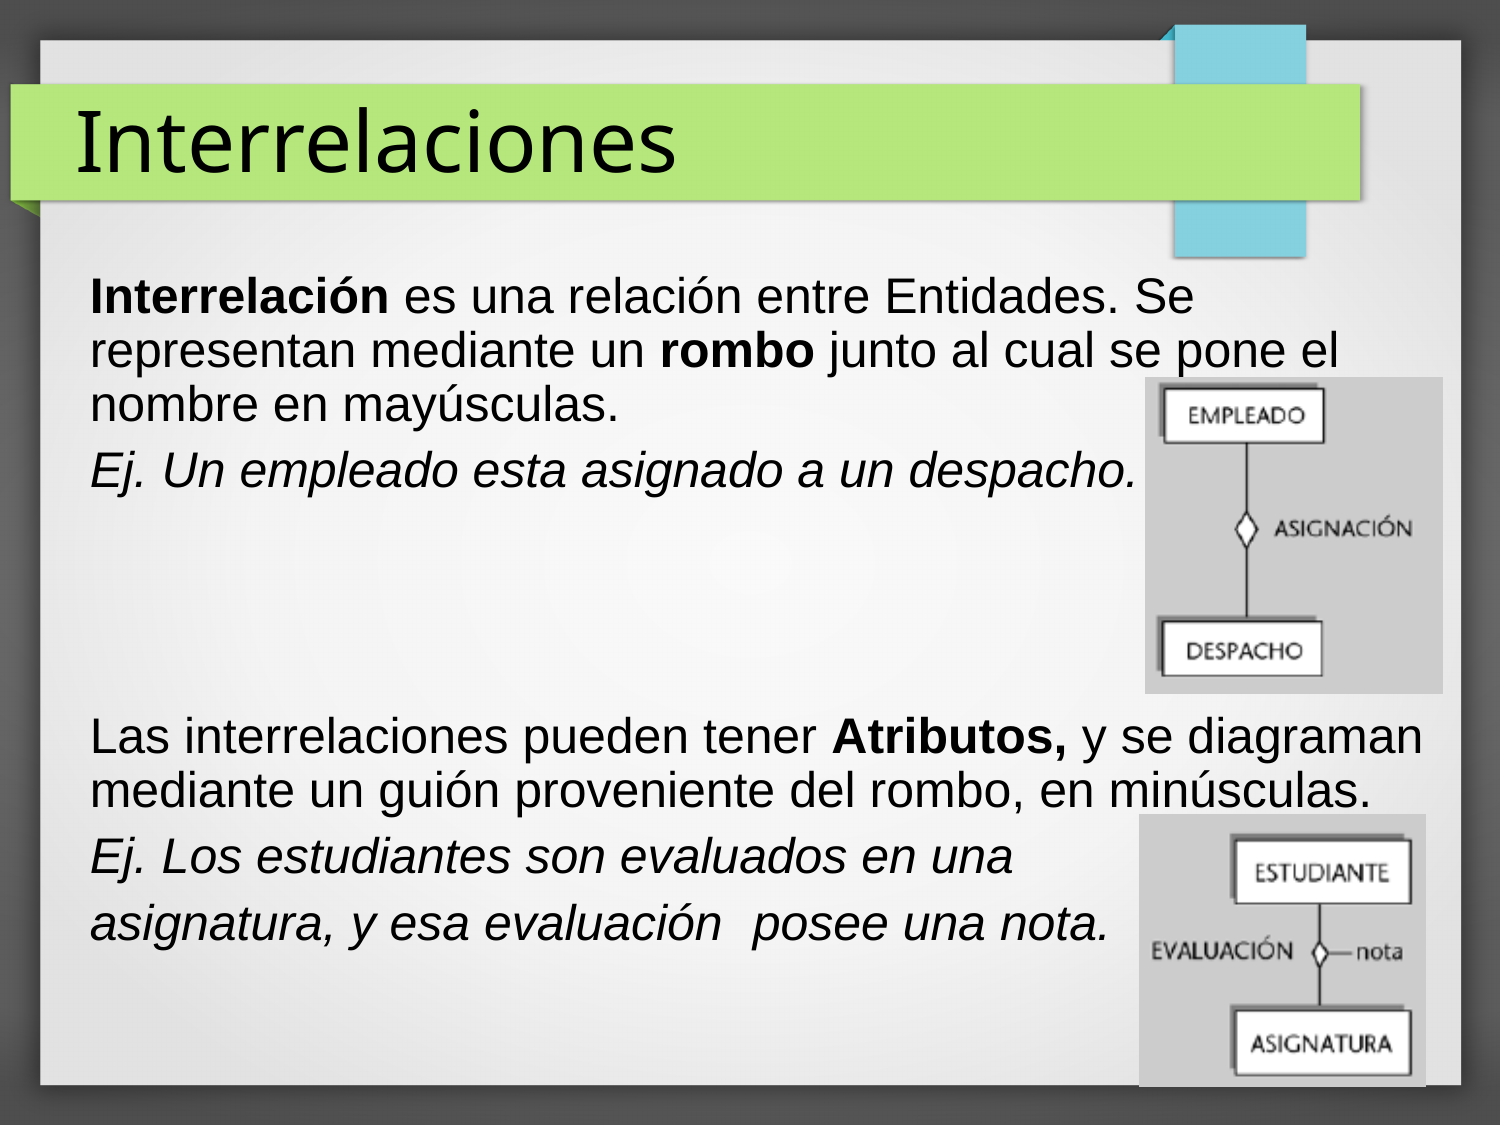

# Interrelaciones
Interrelación es una relación entre Entidades. Se representan mediante un rombo junto al cual se pone el nombre en mayúsculas.
Ej. Un empleado esta asignado a un despacho.
Las interrelaciones pueden tener Atributos, y se diagraman mediante un guión proveniente del rombo, en minúsculas.
Ej. Los estudiantes son evaluados en una
asignatura, y esa evaluación	posee una nota.